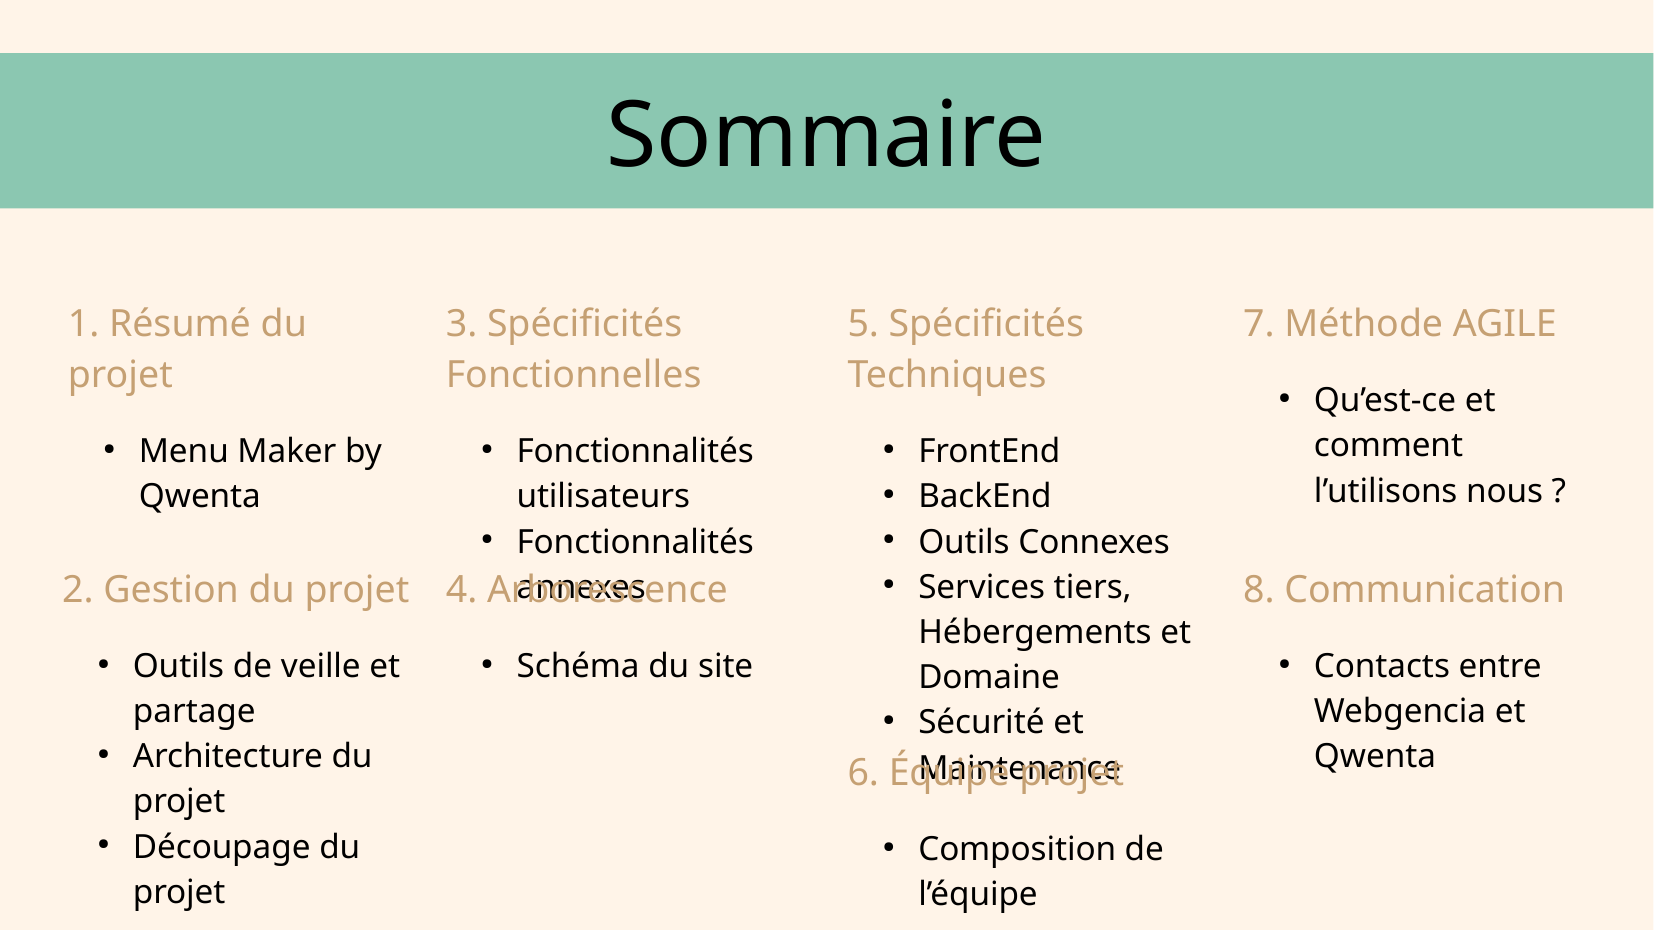

# Sommaire
1. Résumé du projet
Menu Maker by Qwenta
3. Spécificités Fonctionnelles
Fonctionnalités utilisateurs
Fonctionnalités annexes
5. Spécificités Techniques
FrontEnd
BackEnd
Outils Connexes
Services tiers, Hébergements et Domaine
Sécurité et Maintenance
7. Méthode AGILE
Qu’est-ce et comment l’utilisons nous ?
2. Gestion du projet
Outils de veille et partage
Architecture du projet
Découpage du projet
4. Arborescence
Schéma du site
8. Communication
Contacts entre Webgencia et Qwenta
6. Équipe projet
Composition de l’équipe